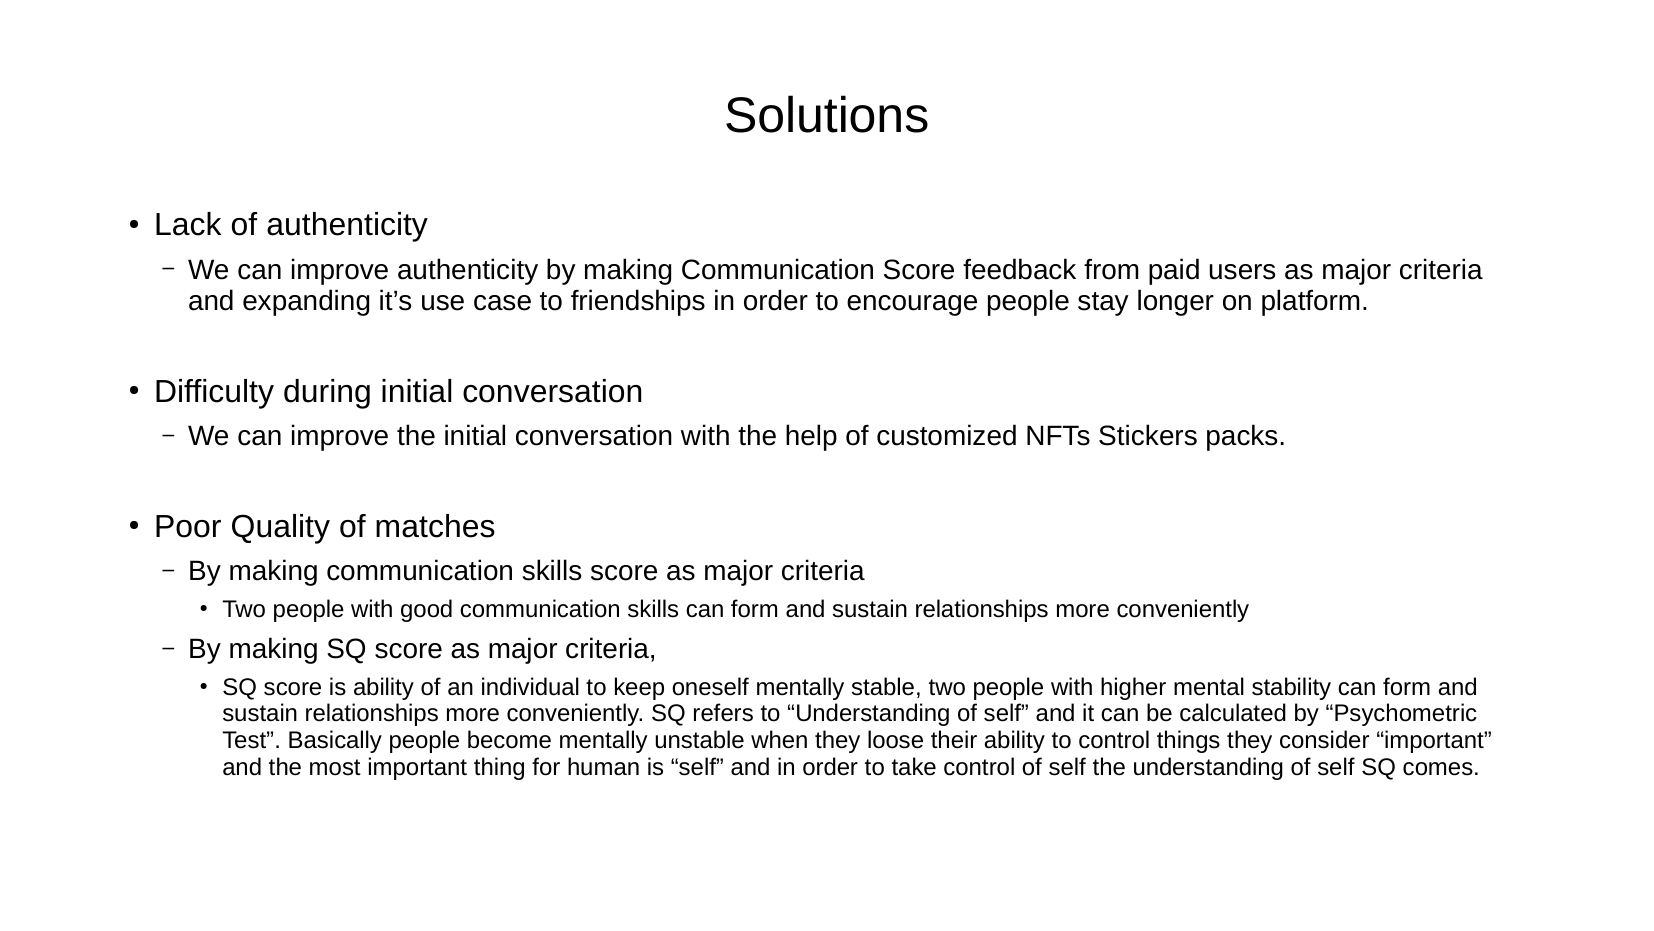

# Solutions
Lack of authenticity
We can improve authenticity by making Communication Score feedback from paid users as major criteria and expanding it’s use case to friendships in order to encourage people stay longer on platform.
Difficulty during initial conversation
We can improve the initial conversation with the help of customized NFTs Stickers packs.
Poor Quality of matches
By making communication skills score as major criteria
Two people with good communication skills can form and sustain relationships more conveniently
By making SQ score as major criteria,
SQ score is ability of an individual to keep oneself mentally stable, two people with higher mental stability can form and sustain relationships more conveniently. SQ refers to “Understanding of self” and it can be calculated by “Psychometric Test”. Basically people become mentally unstable when they loose their ability to control things they consider “important” and the most important thing for human is “self” and in order to take control of self the understanding of self SQ comes.